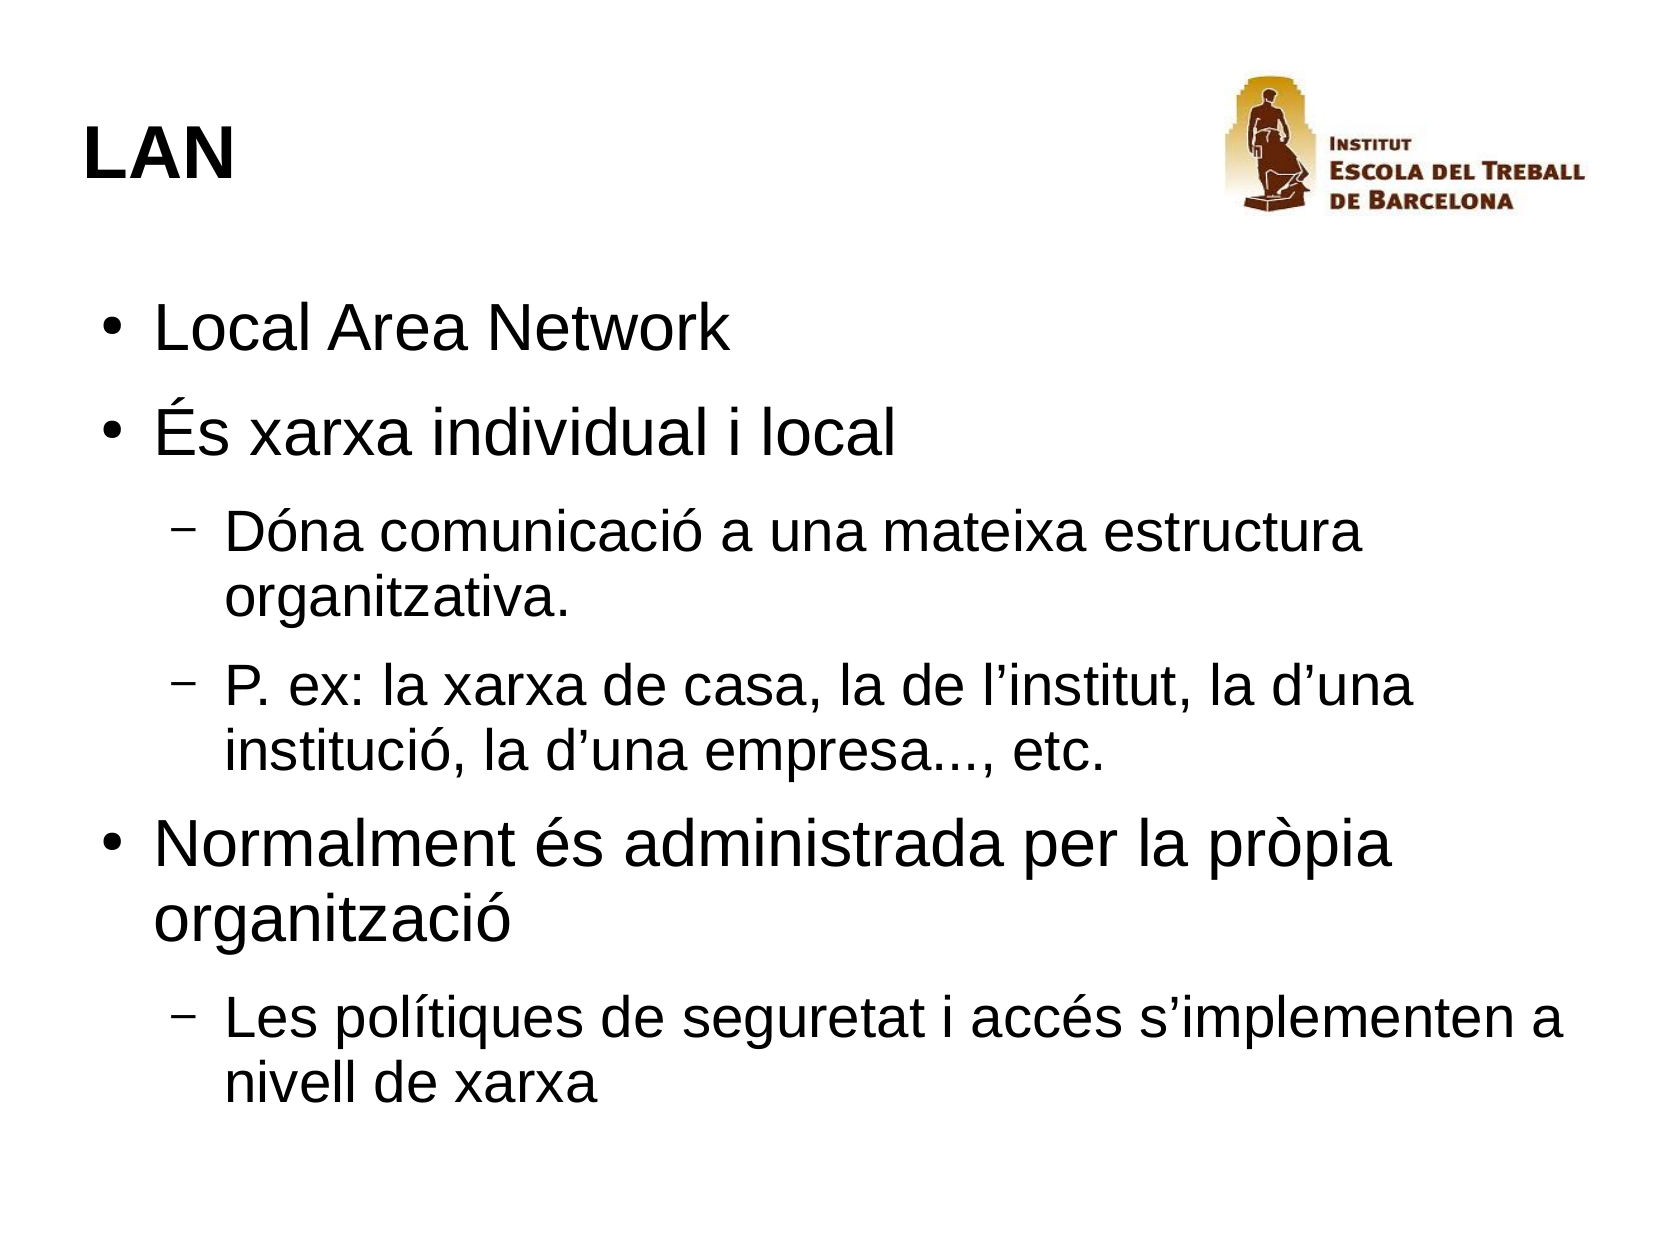

# LAN
Local Area Network
És xarxa individual i local
Dóna comunicació a una mateixa estructura organitzativa.
P. ex: la xarxa de casa, la de l’institut, la d’una institució, la d’una empresa..., etc.
Normalment és administrada per la pròpia organització
Les polítiques de seguretat i accés s’implementen a nivell de xarxa